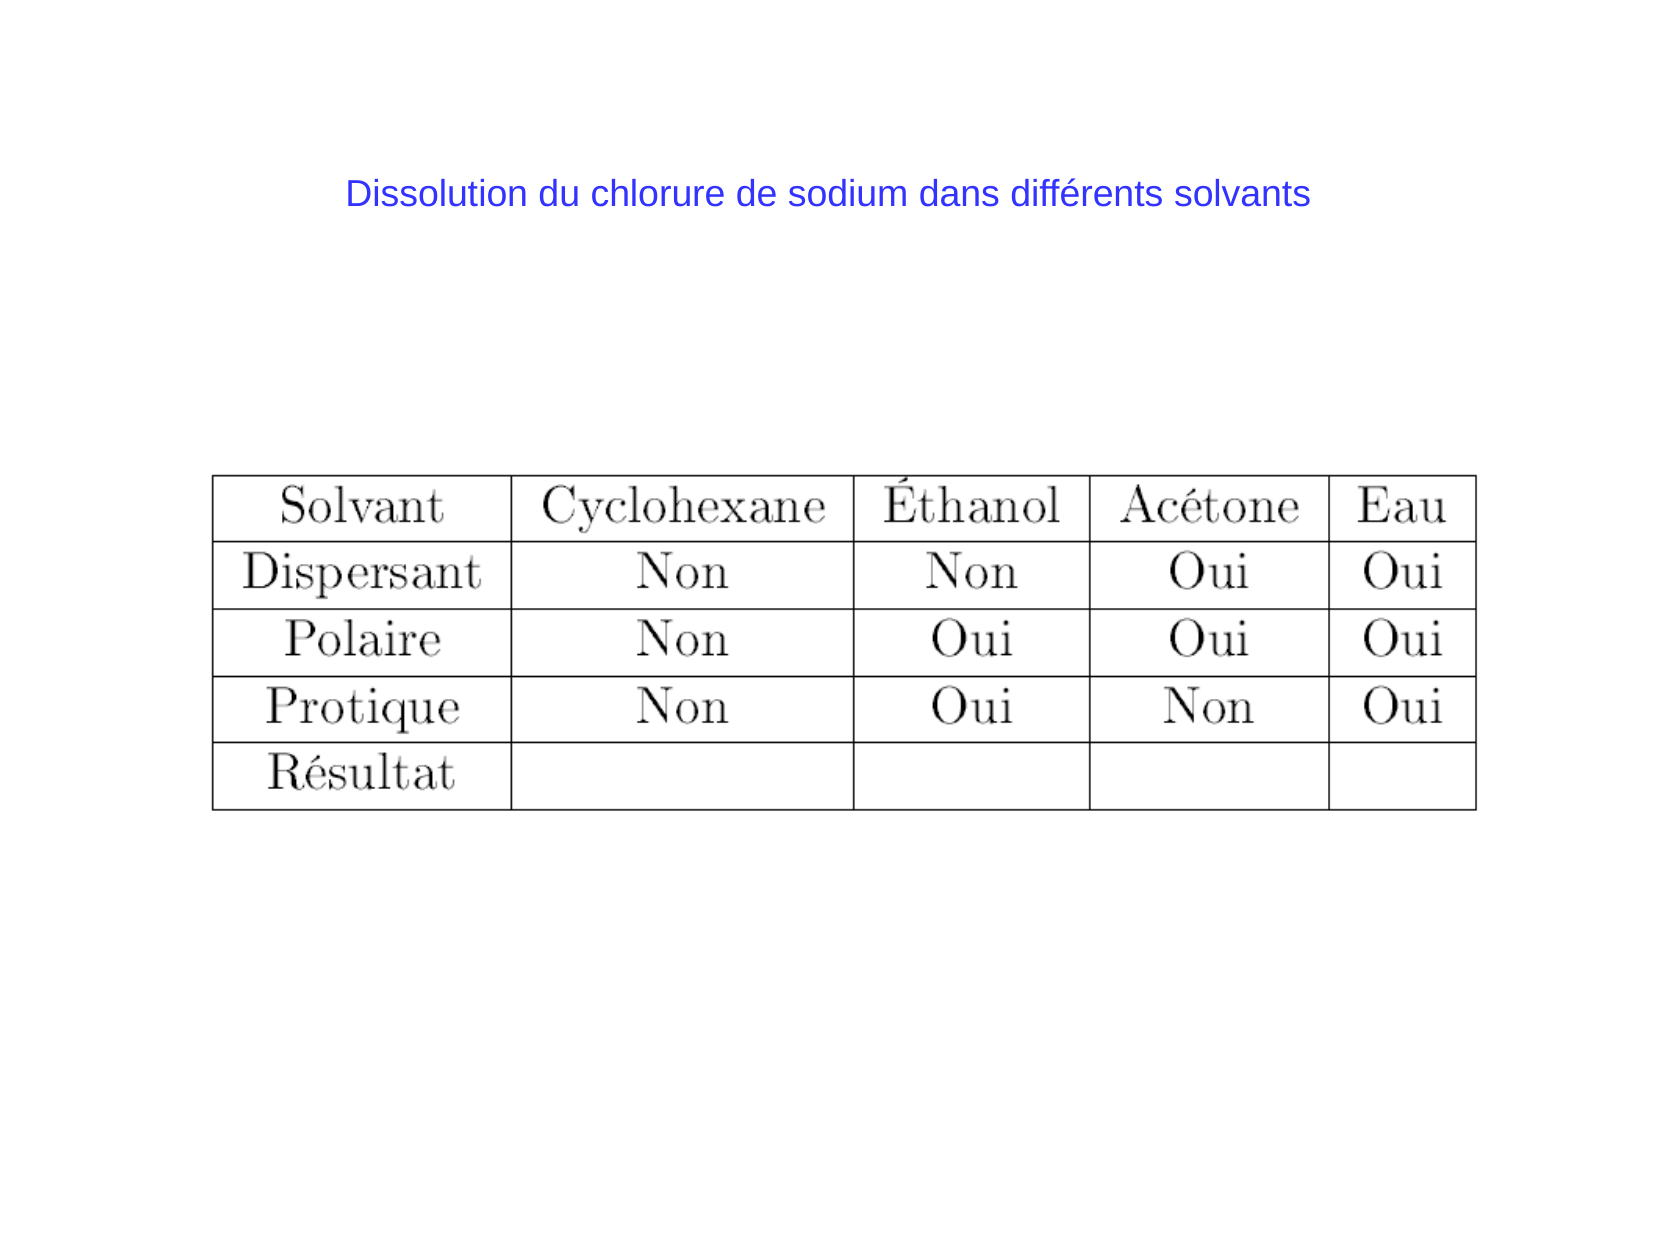

Dissolution du chlorure de sodium dans différents solvants